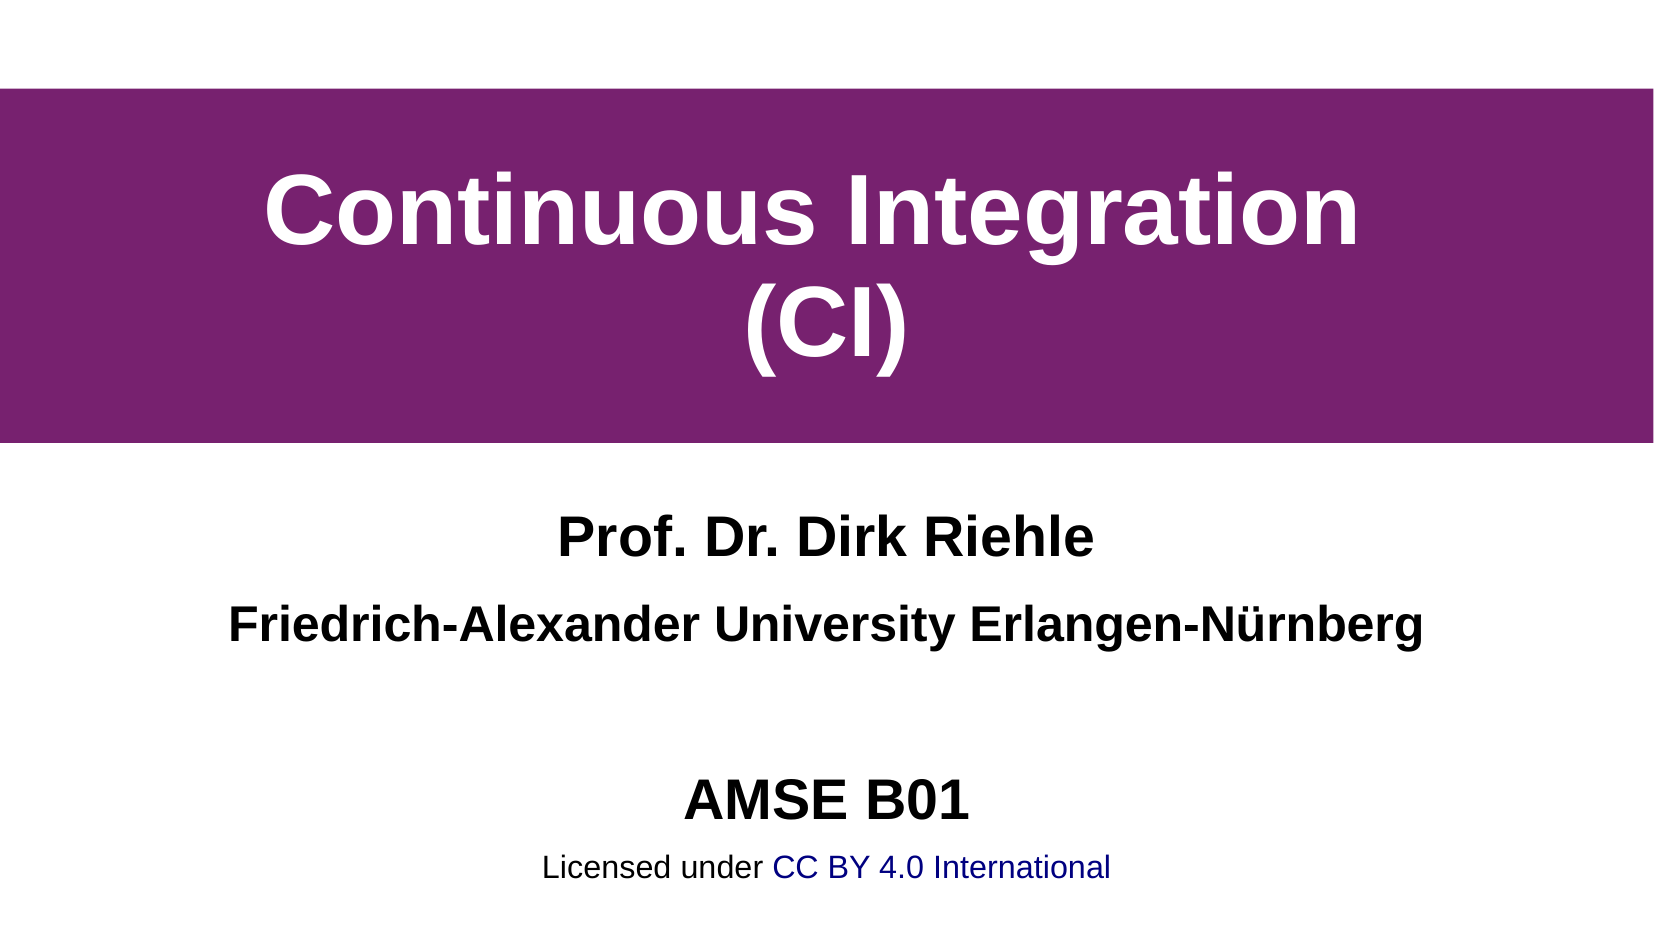

# Continuous Integration (CI)
Prof. Dr. Dirk Riehle
Friedrich-Alexander University Erlangen-Nürnberg
AMSE B01
Licensed under CC BY 4.0 International